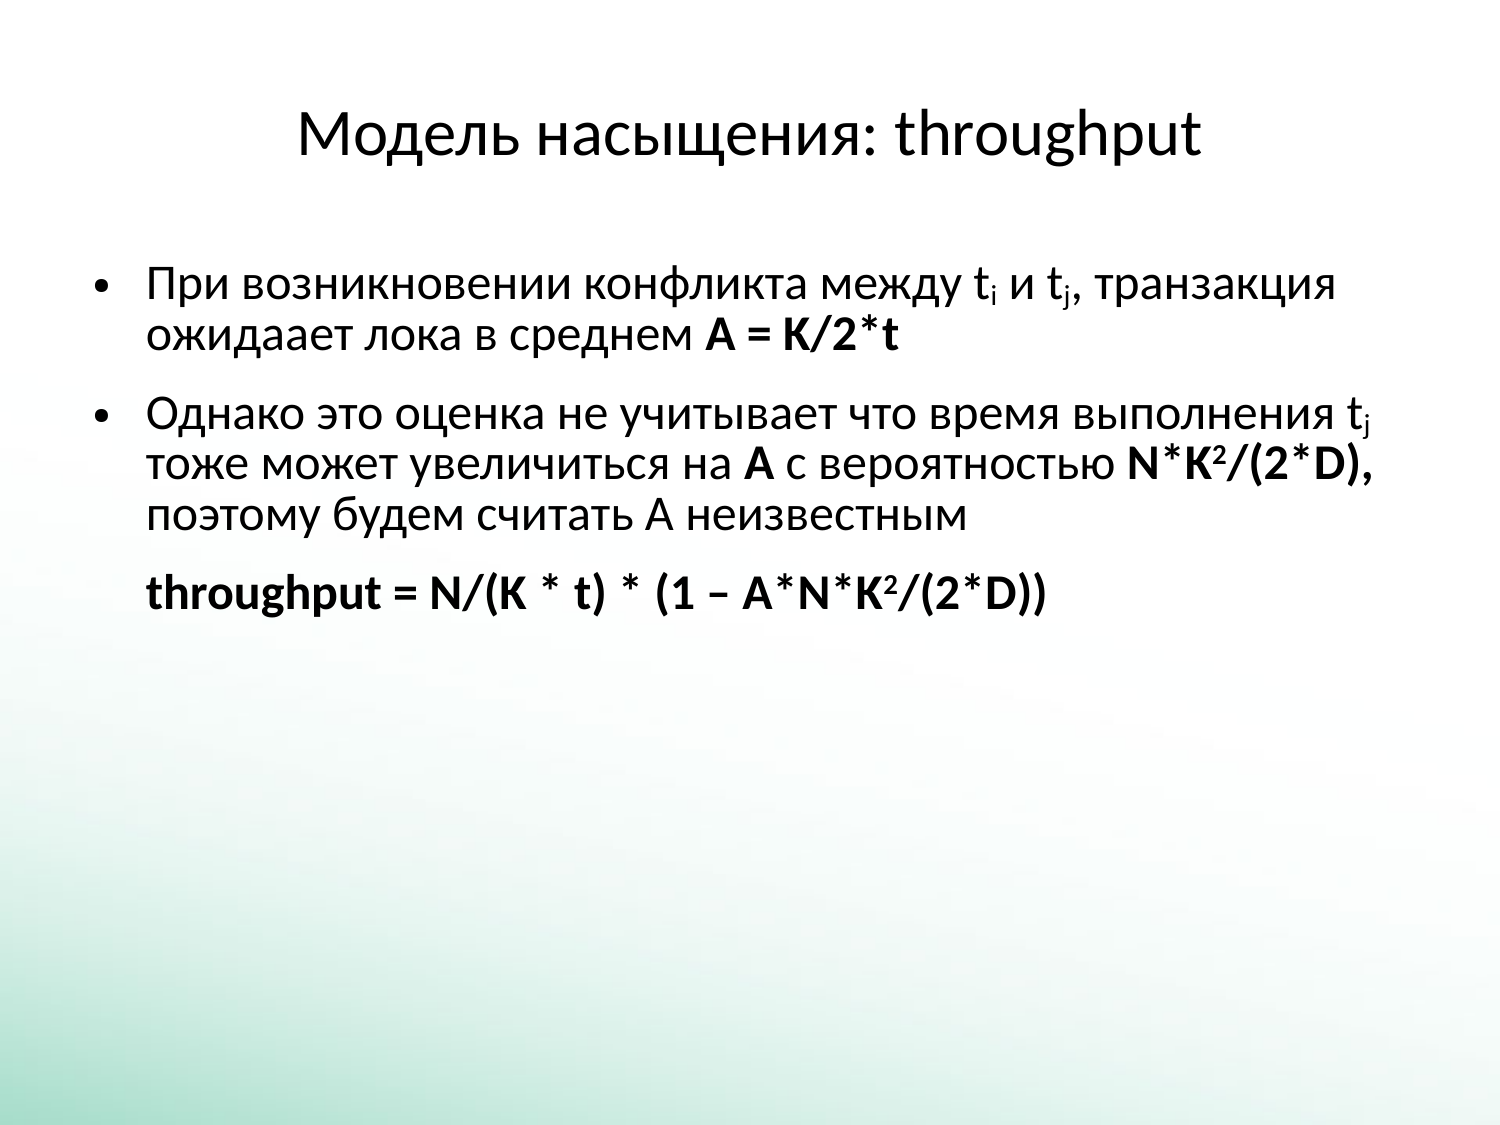

# Модель насыщения: throughput
При возникновении конфликта между ti и tj, транзакция ожидаает лока в среднем A = K/2*t
Однако это оценка не учитывает что время выполнения tj тоже может увеличиться на A с вероятностью N*K2/(2*D), поэтому будем считать A неизвестным
throughput = N/(K * t) * (1 – A*N*K2/(2*D))